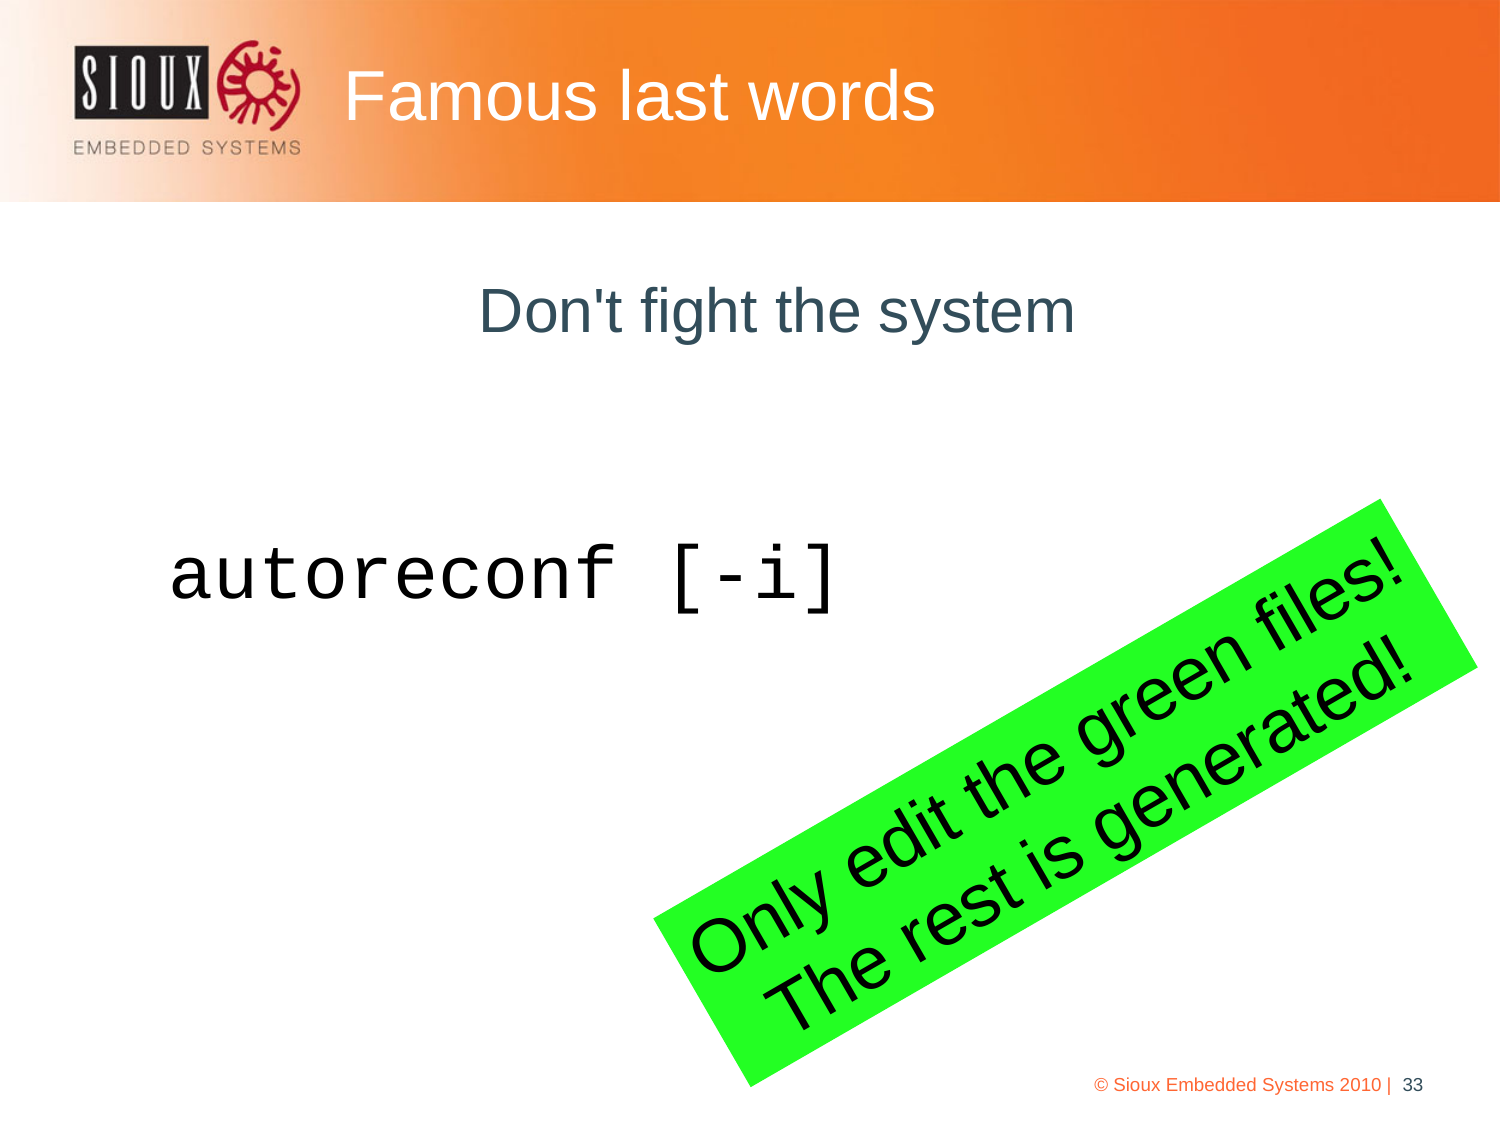

# Famous last words
Don't fight the system
autoreconf [-i]
Only edit the green files! The rest is generated!
33
© Sioux Embedded Systems 2010